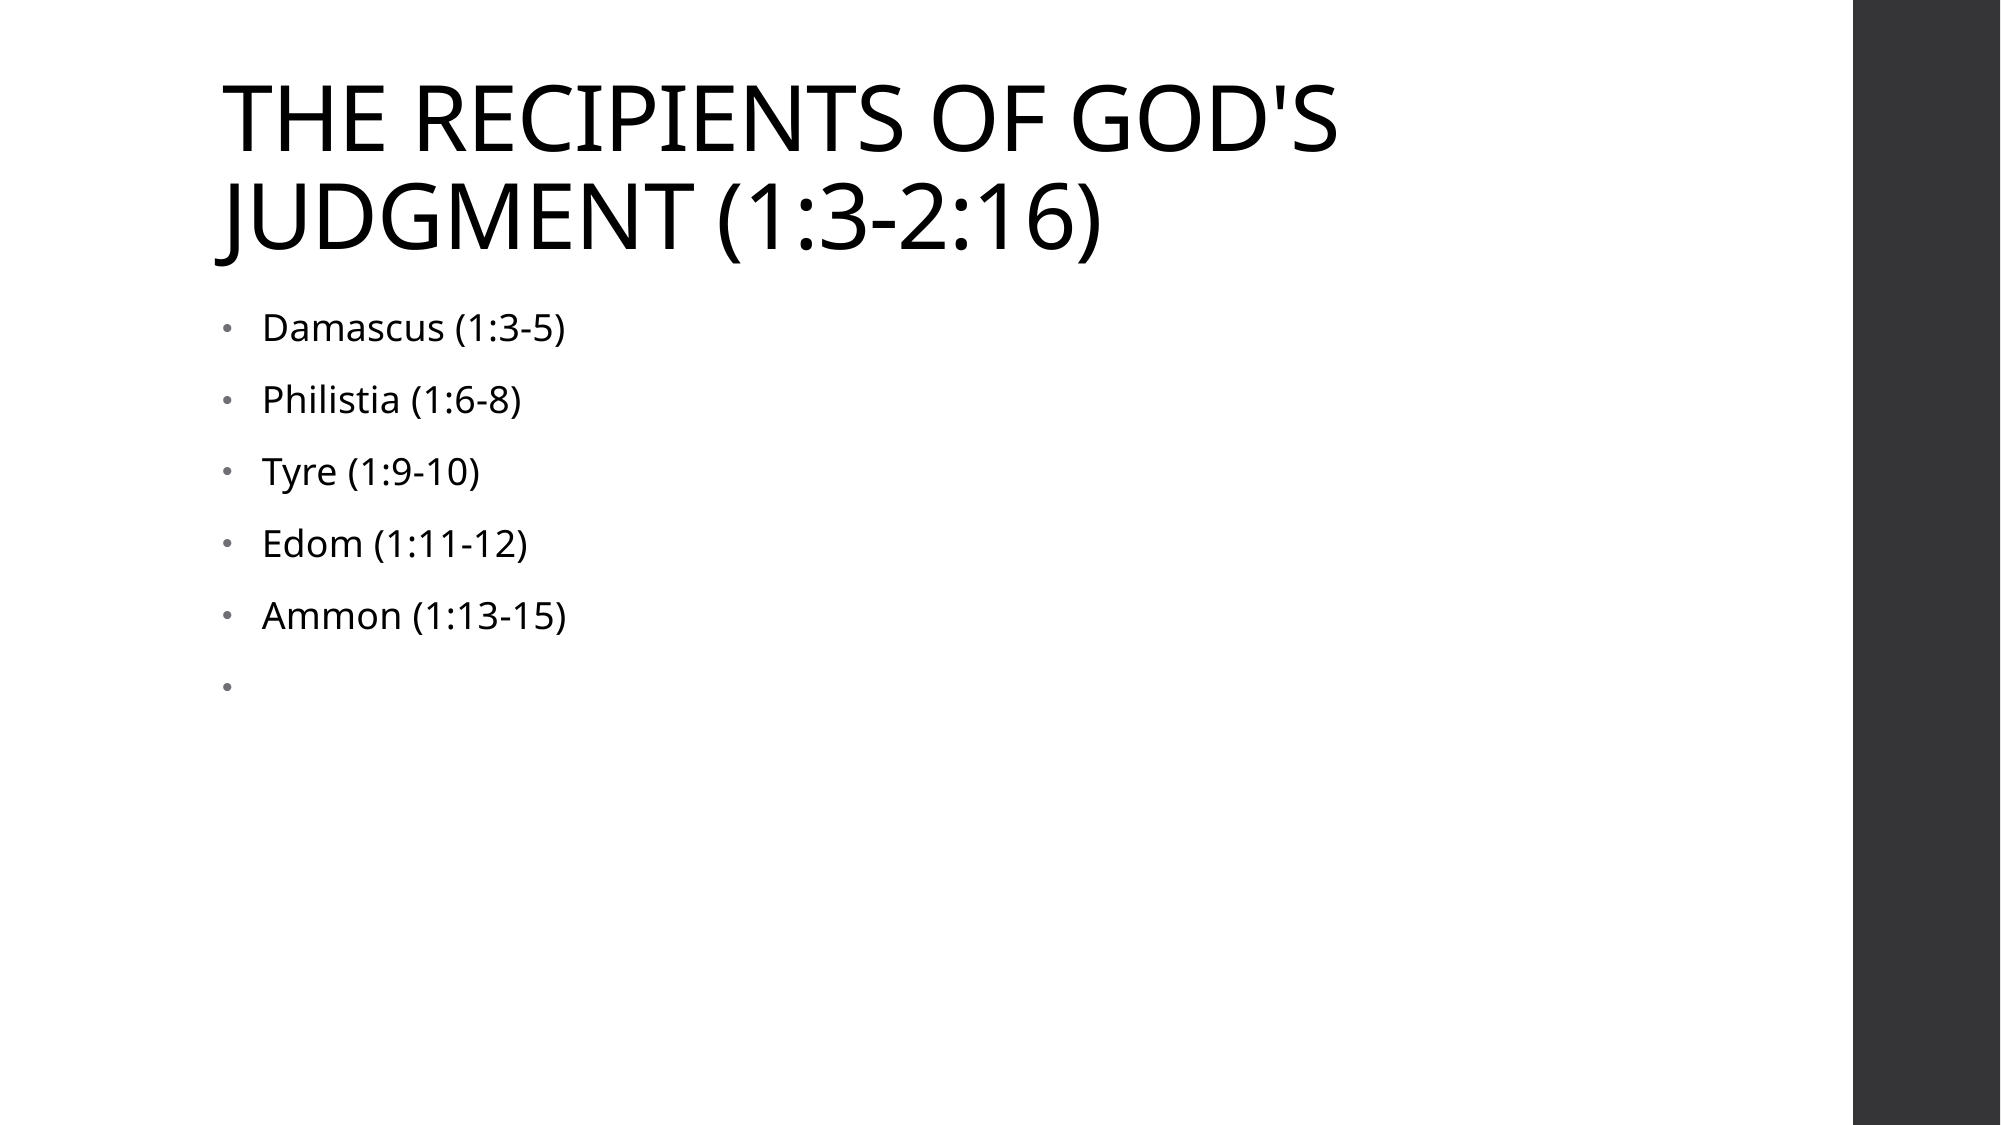

# THE RECIPIENTS OF GOD'S JUDGMENT (1:3-2:16)
 Damascus (1:3-5)
 Philistia (1:6-8)
 Tyre (1:9-10)
 Edom (1:11-12)
 Ammon (1:13-15)